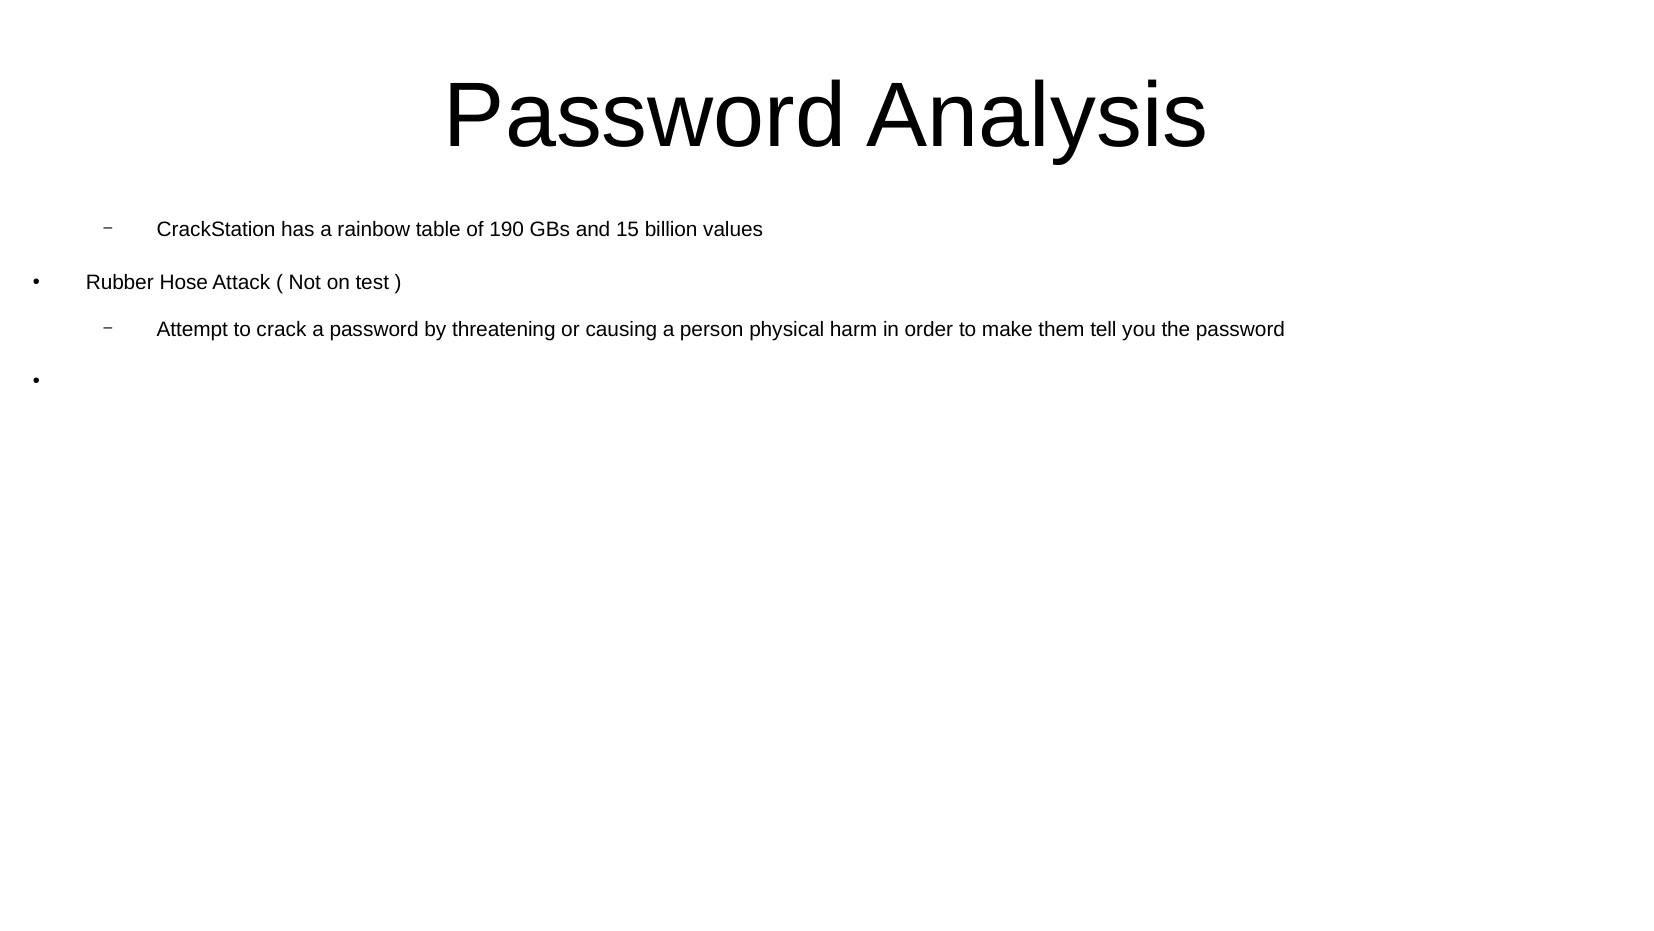

# Password Analysis
CrackStation has a rainbow table of 190 GBs and 15 billion values
Rubber Hose Attack ( Not on test )
Attempt to crack a password by threatening or causing a person physical harm in order to make them tell you the password